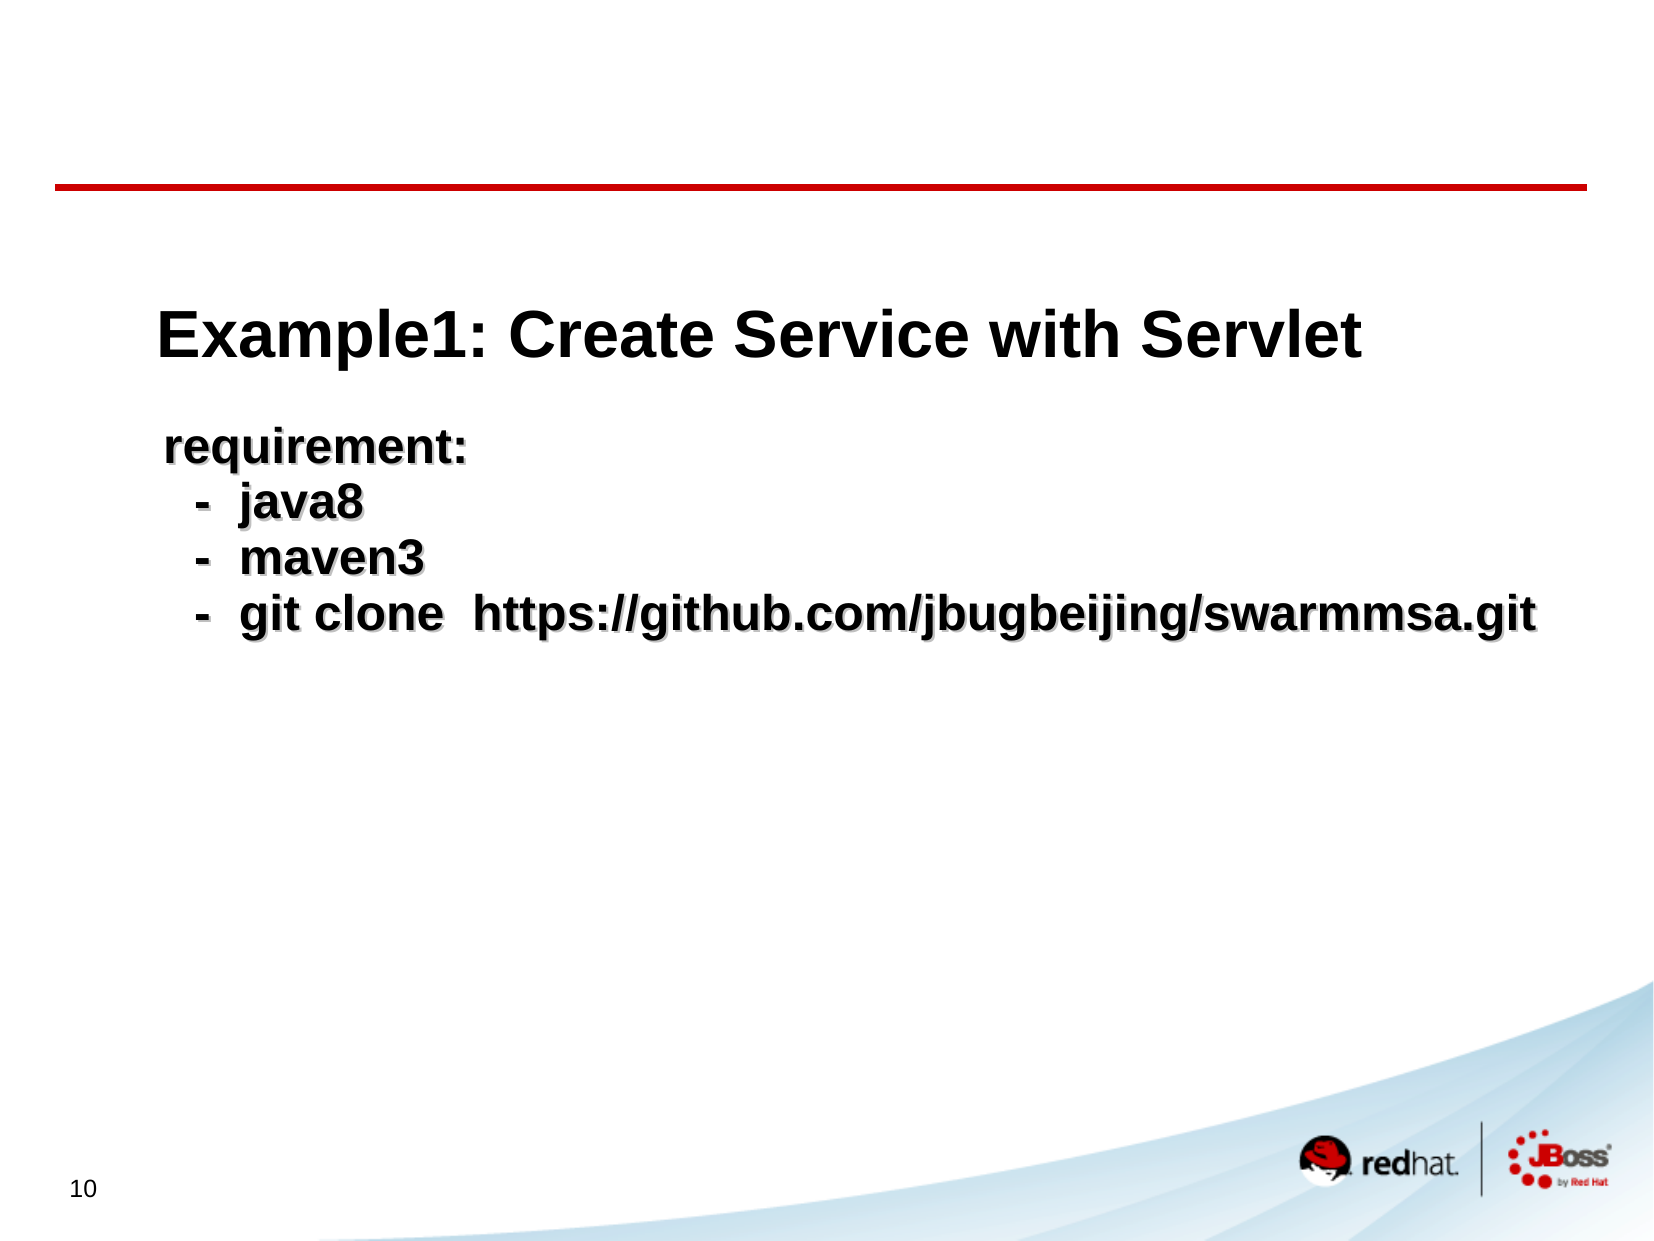

# Example1: Create Service with Servlet requirement: - java8 - maven3 - git clone https://github.com/jbugbeijing/swarmmsa.git